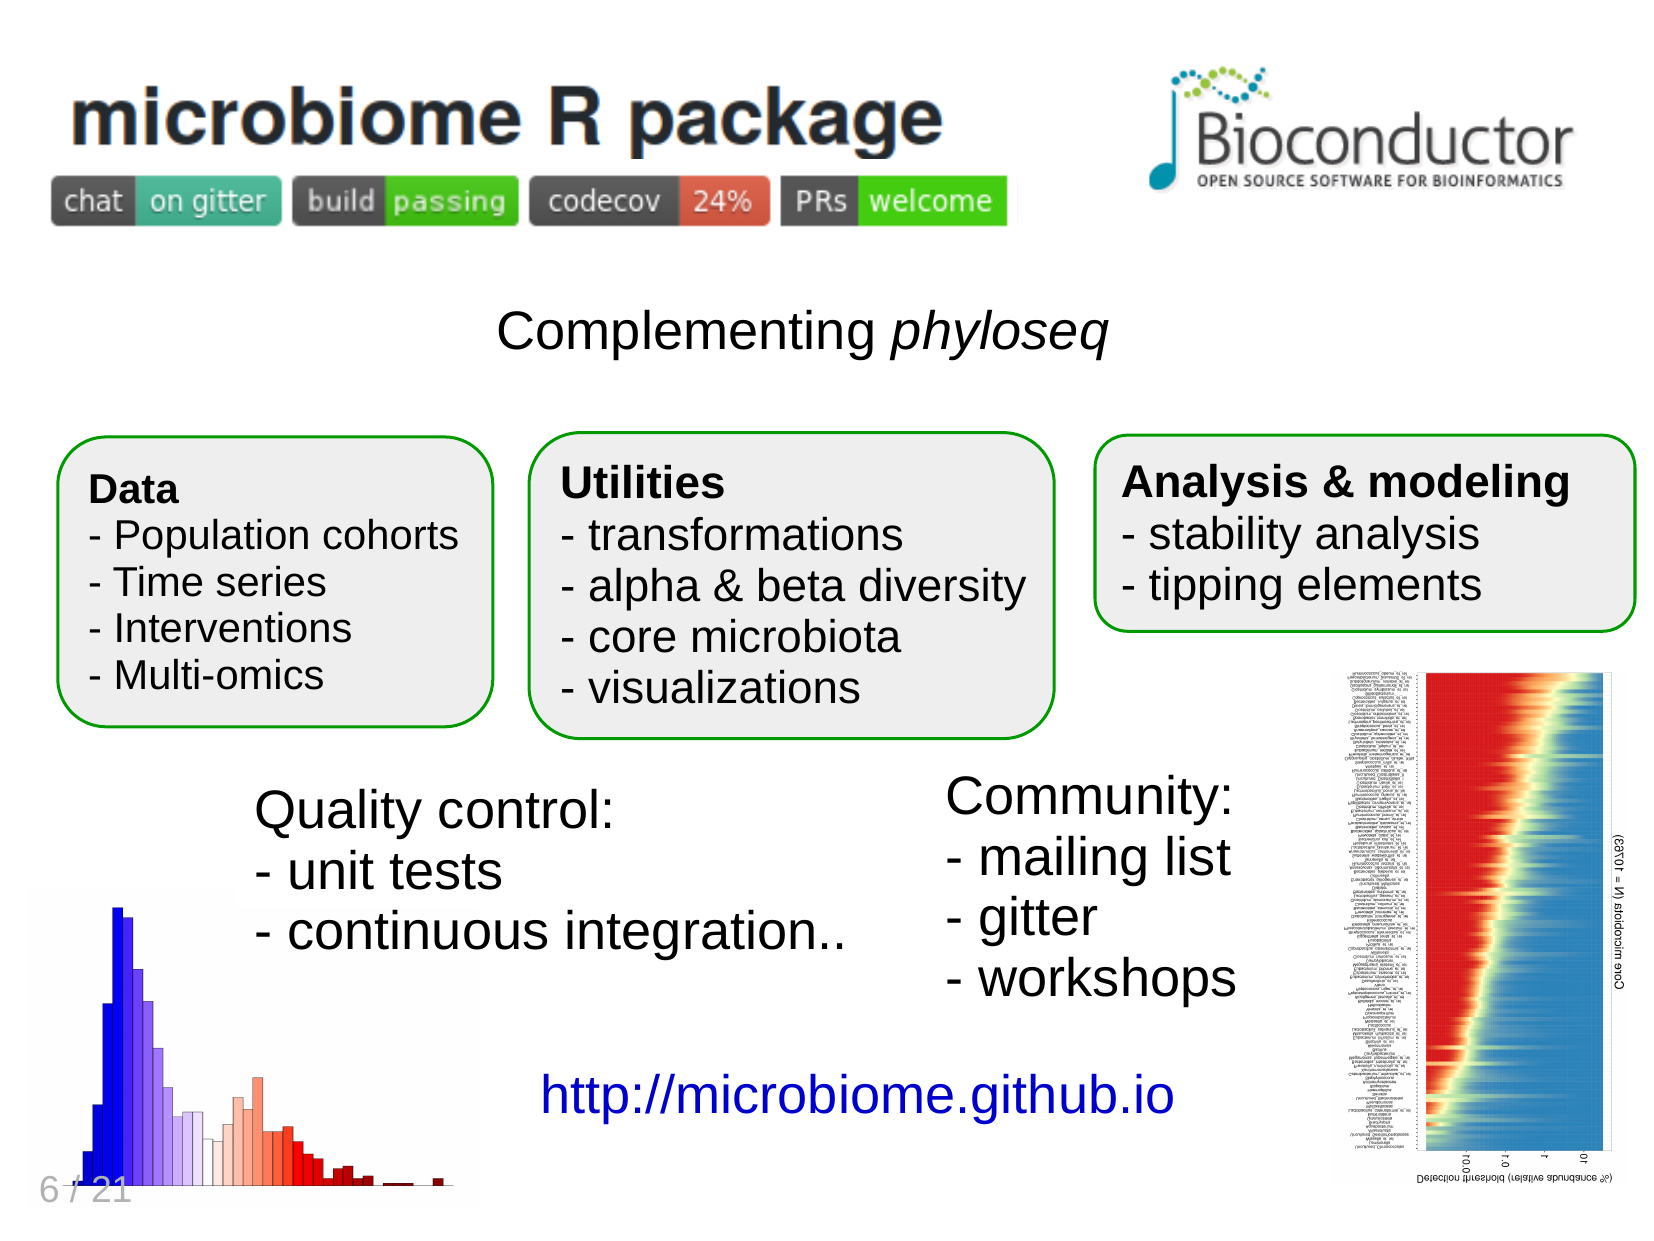

Complementing phyloseq
Utilities
- transformations
- alpha & beta diversity
- core microbiota
- visualizations
Analysis & modeling
- stability analysis
- tipping elements
Data
- Population cohorts
- Time series
- Interventions
- Multi-omics
Quality control:
- unit tests
- continuous integration..
Community:
- mailing list
- gitter
- workshops
http://microbiome.github.io